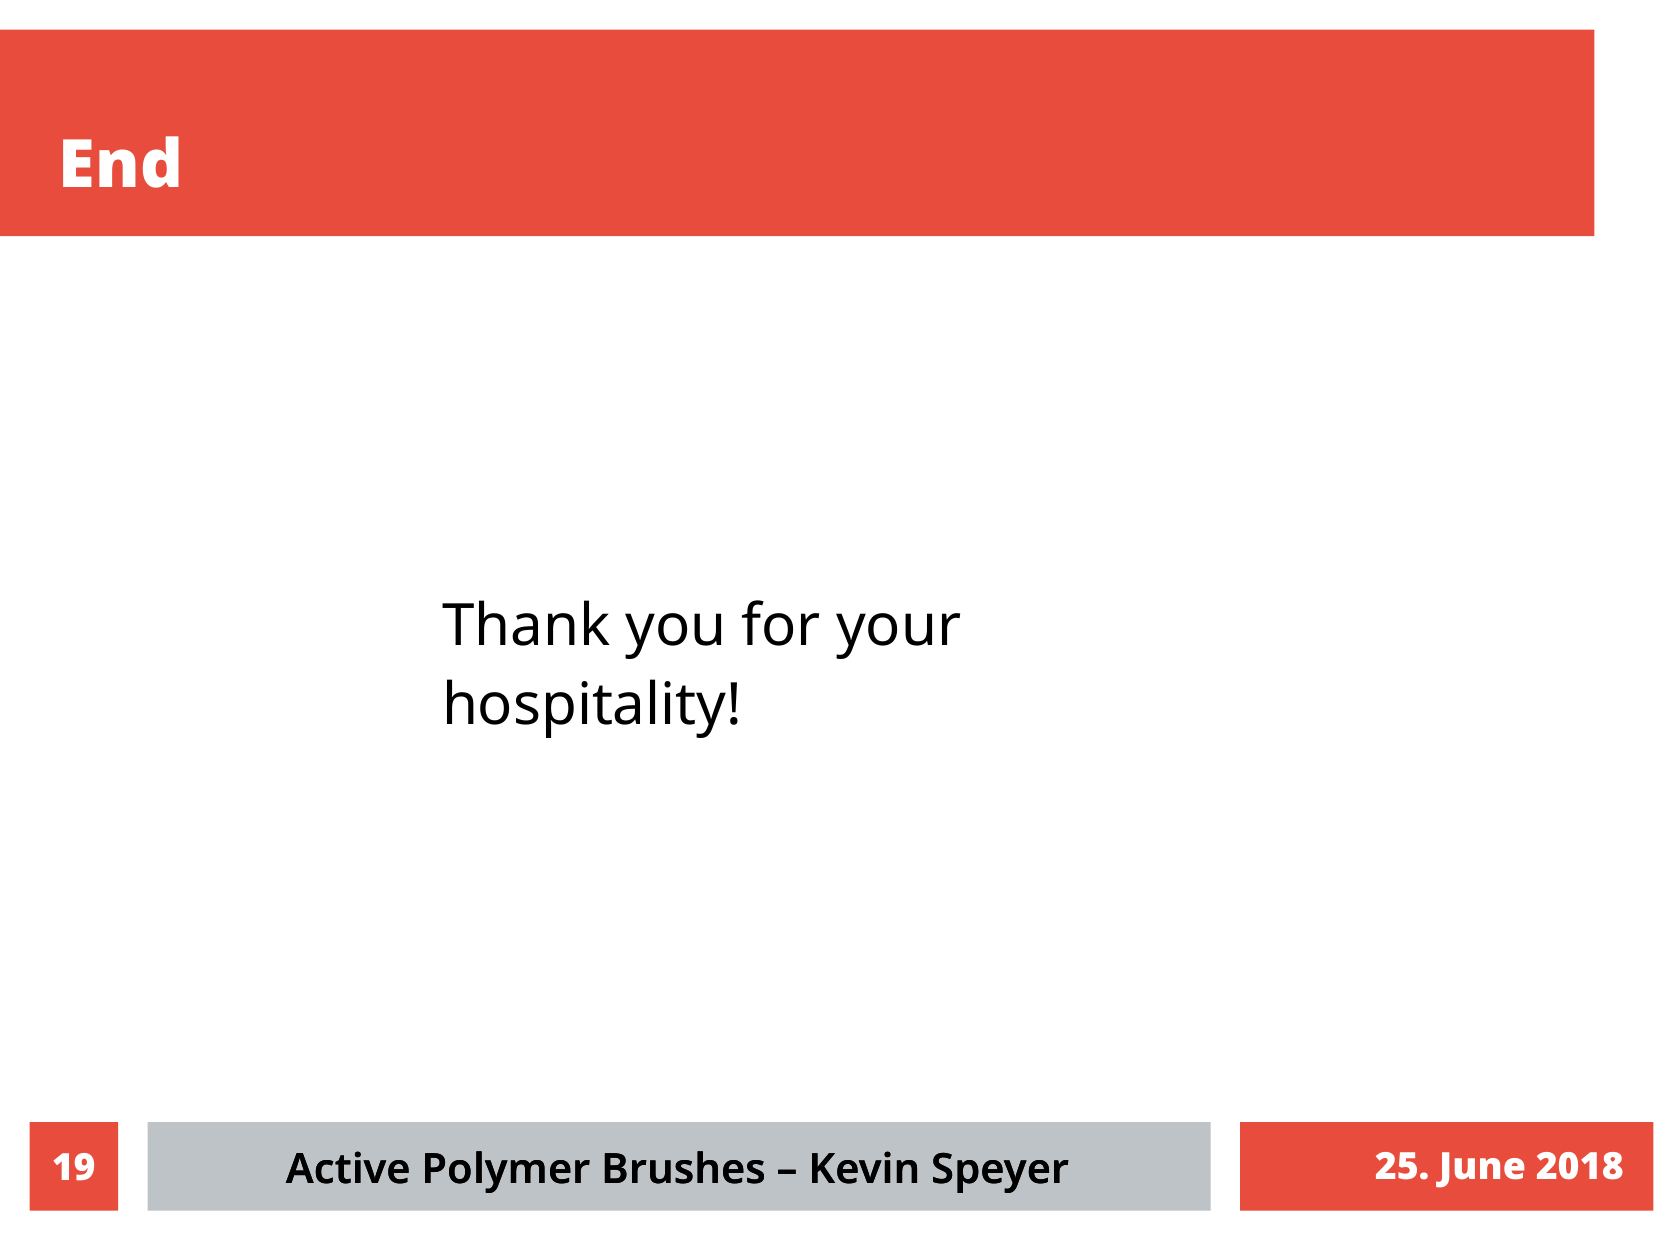

# End
Thank you for your hospitality!
19
25. June 2018
Active Polymer Brushes – Kevin Speyer
Active Polymer Brushes – Kevin Speyer